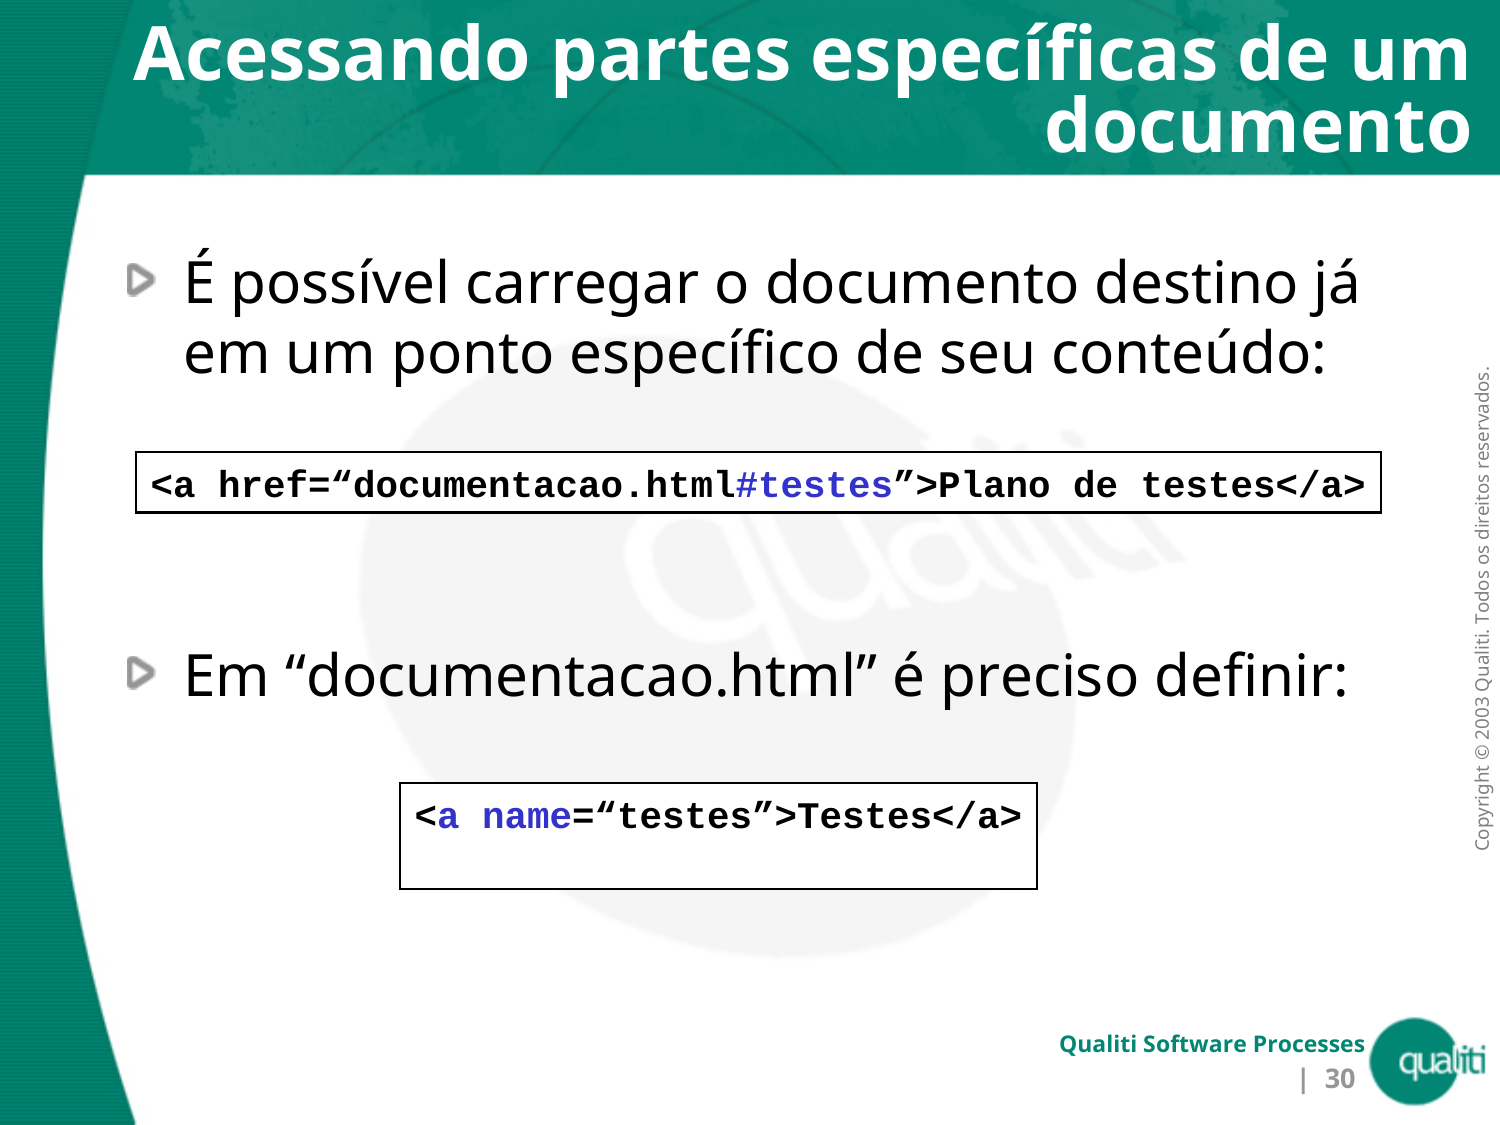

# Acessando partes específicas de um documento
É possível carregar o documento destino já em um ponto específico de seu conteúdo:
Em “documentacao.html” é preciso definir:
<a href=“documentacao.html#testes”>Plano de testes</a>
<a name=“testes”>Testes</a>